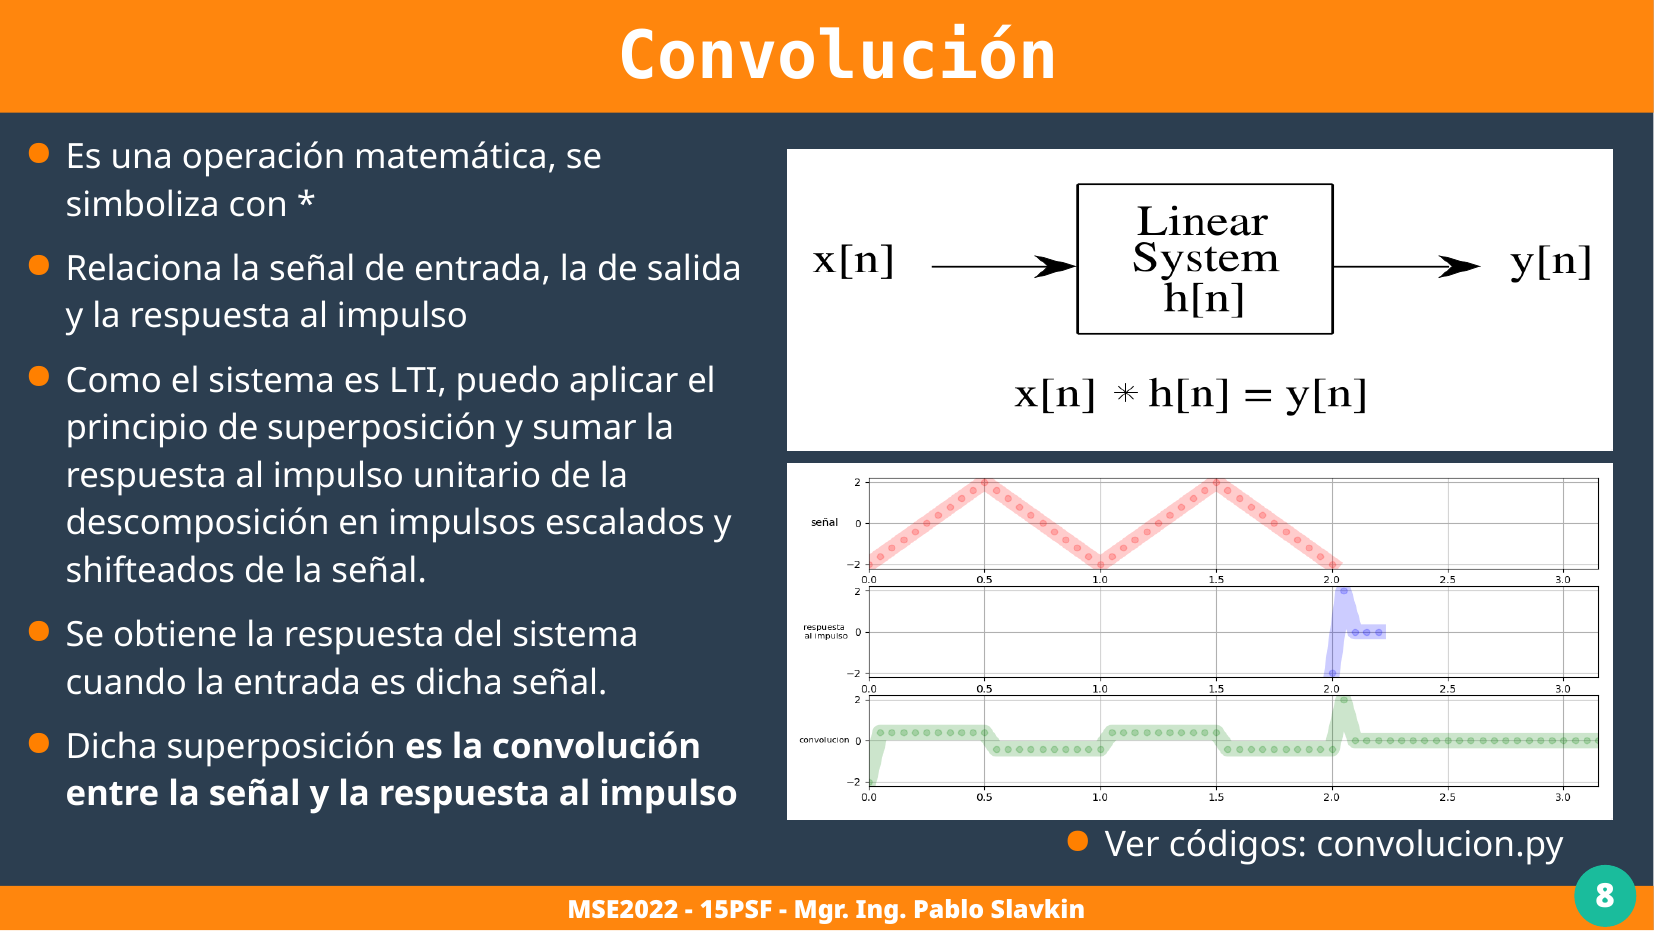

# Convolución
Es una operación matemática, se simboliza con *
Relaciona la señal de entrada, la de salida y la respuesta al impulso
Como el sistema es LTI, puedo aplicar el principio de superposición y sumar la respuesta al impulso unitario de la descomposición en impulsos escalados y shifteados de la señal.
Se obtiene la respuesta del sistema cuando la entrada es dicha señal.
Dicha superposición es la convolución entre la señal y la respuesta al impulso
Ver códigos: convolucion.py
MSE2022 - 15PSF - Mgr. Ing. Pablo Slavkin